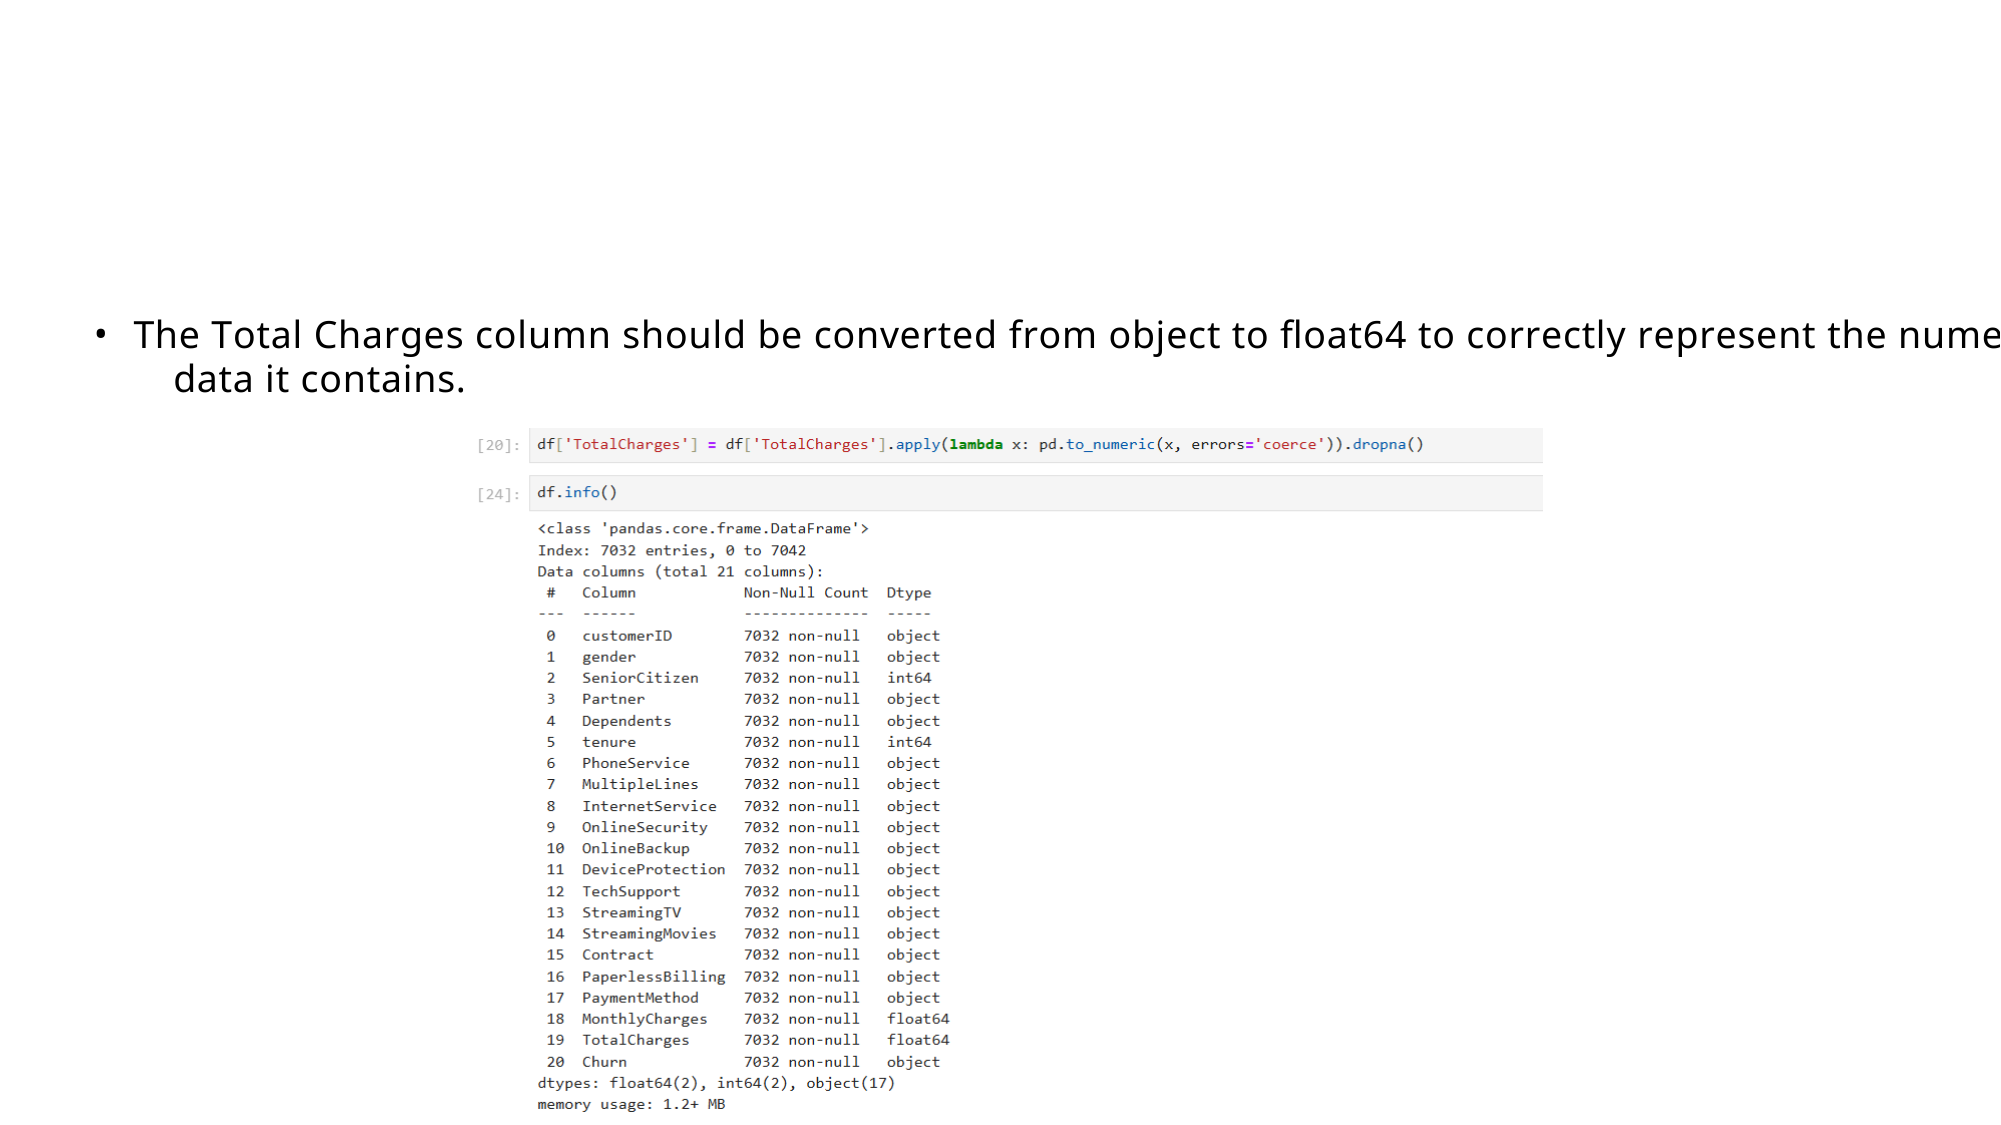

Convert Total Charges column to numeric
The Total Charges column should be converted from object to float64 to correctly represent the numerical data it contains.